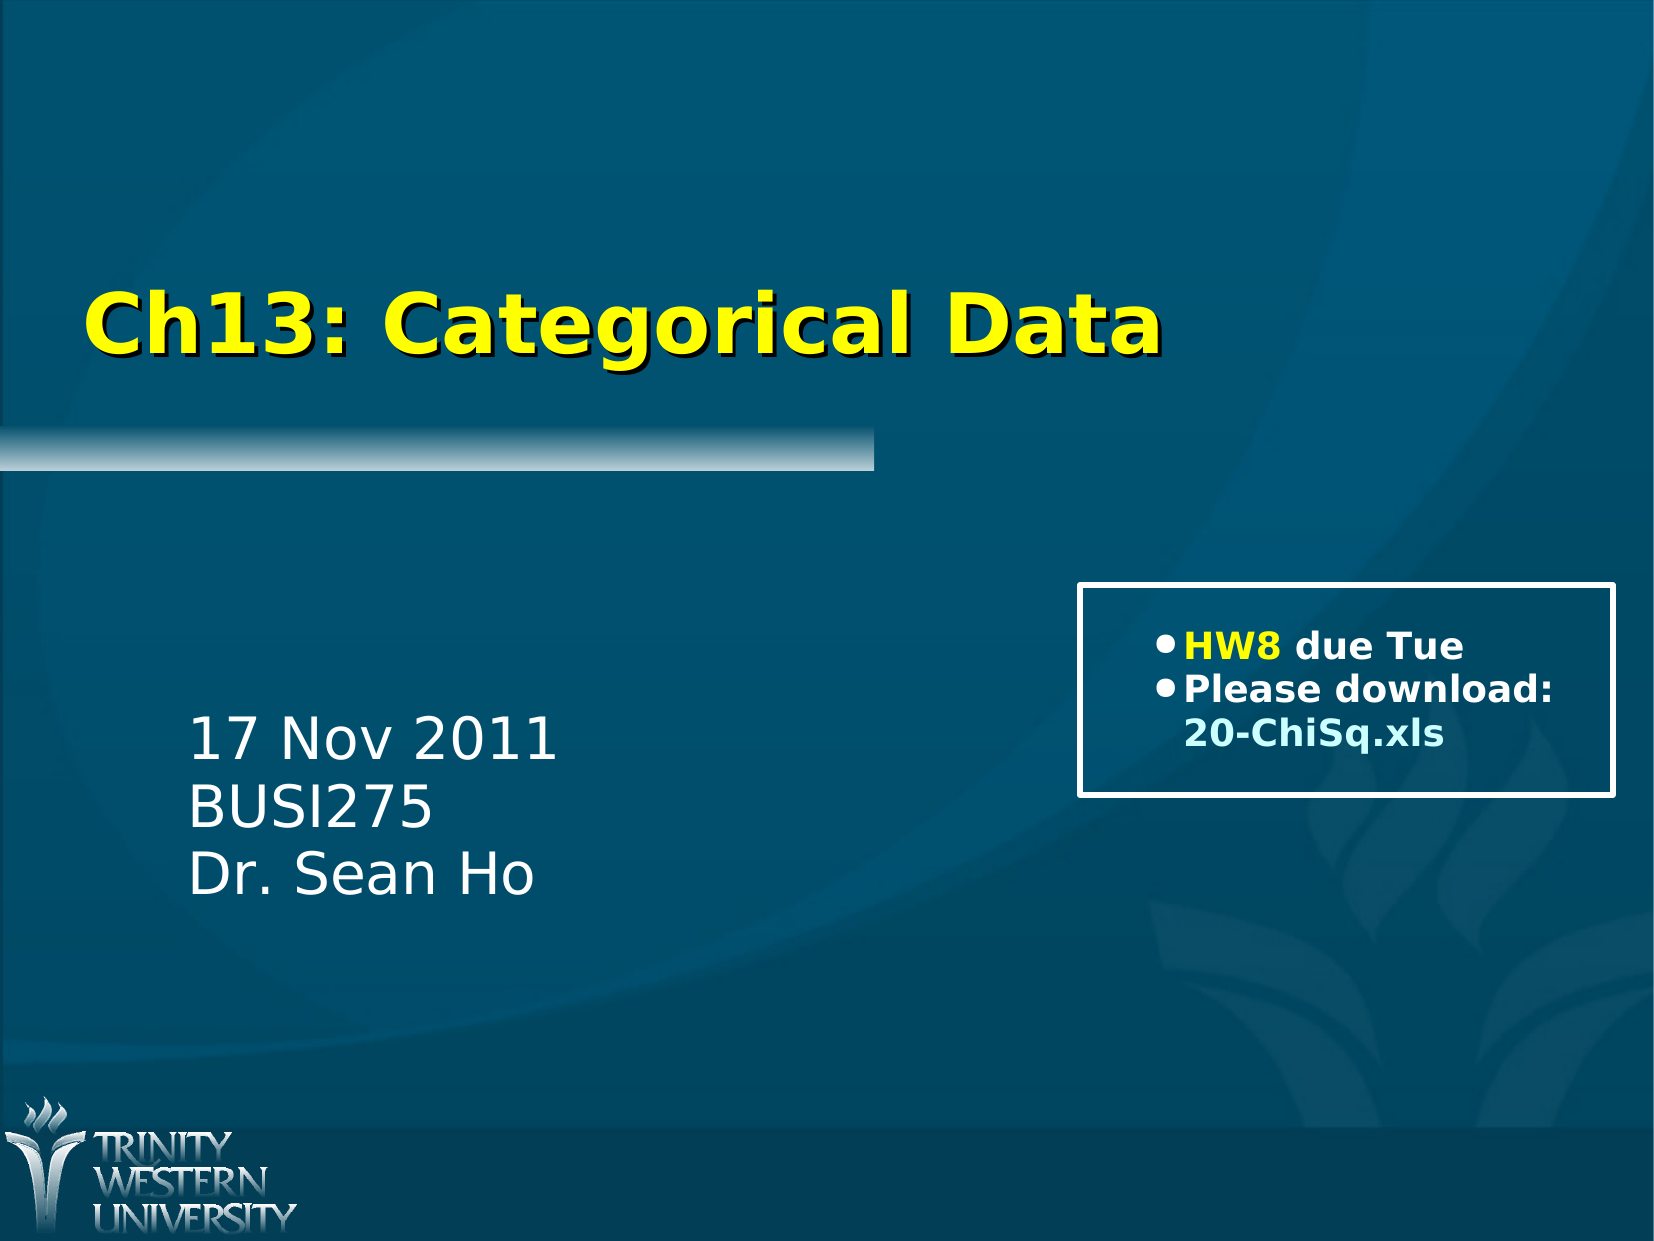

# Ch13: Categorical Data
17 Nov 2011
BUSI275
Dr. Sean Ho
HW8 due Tue
Please download:
20-ChiSq.xls